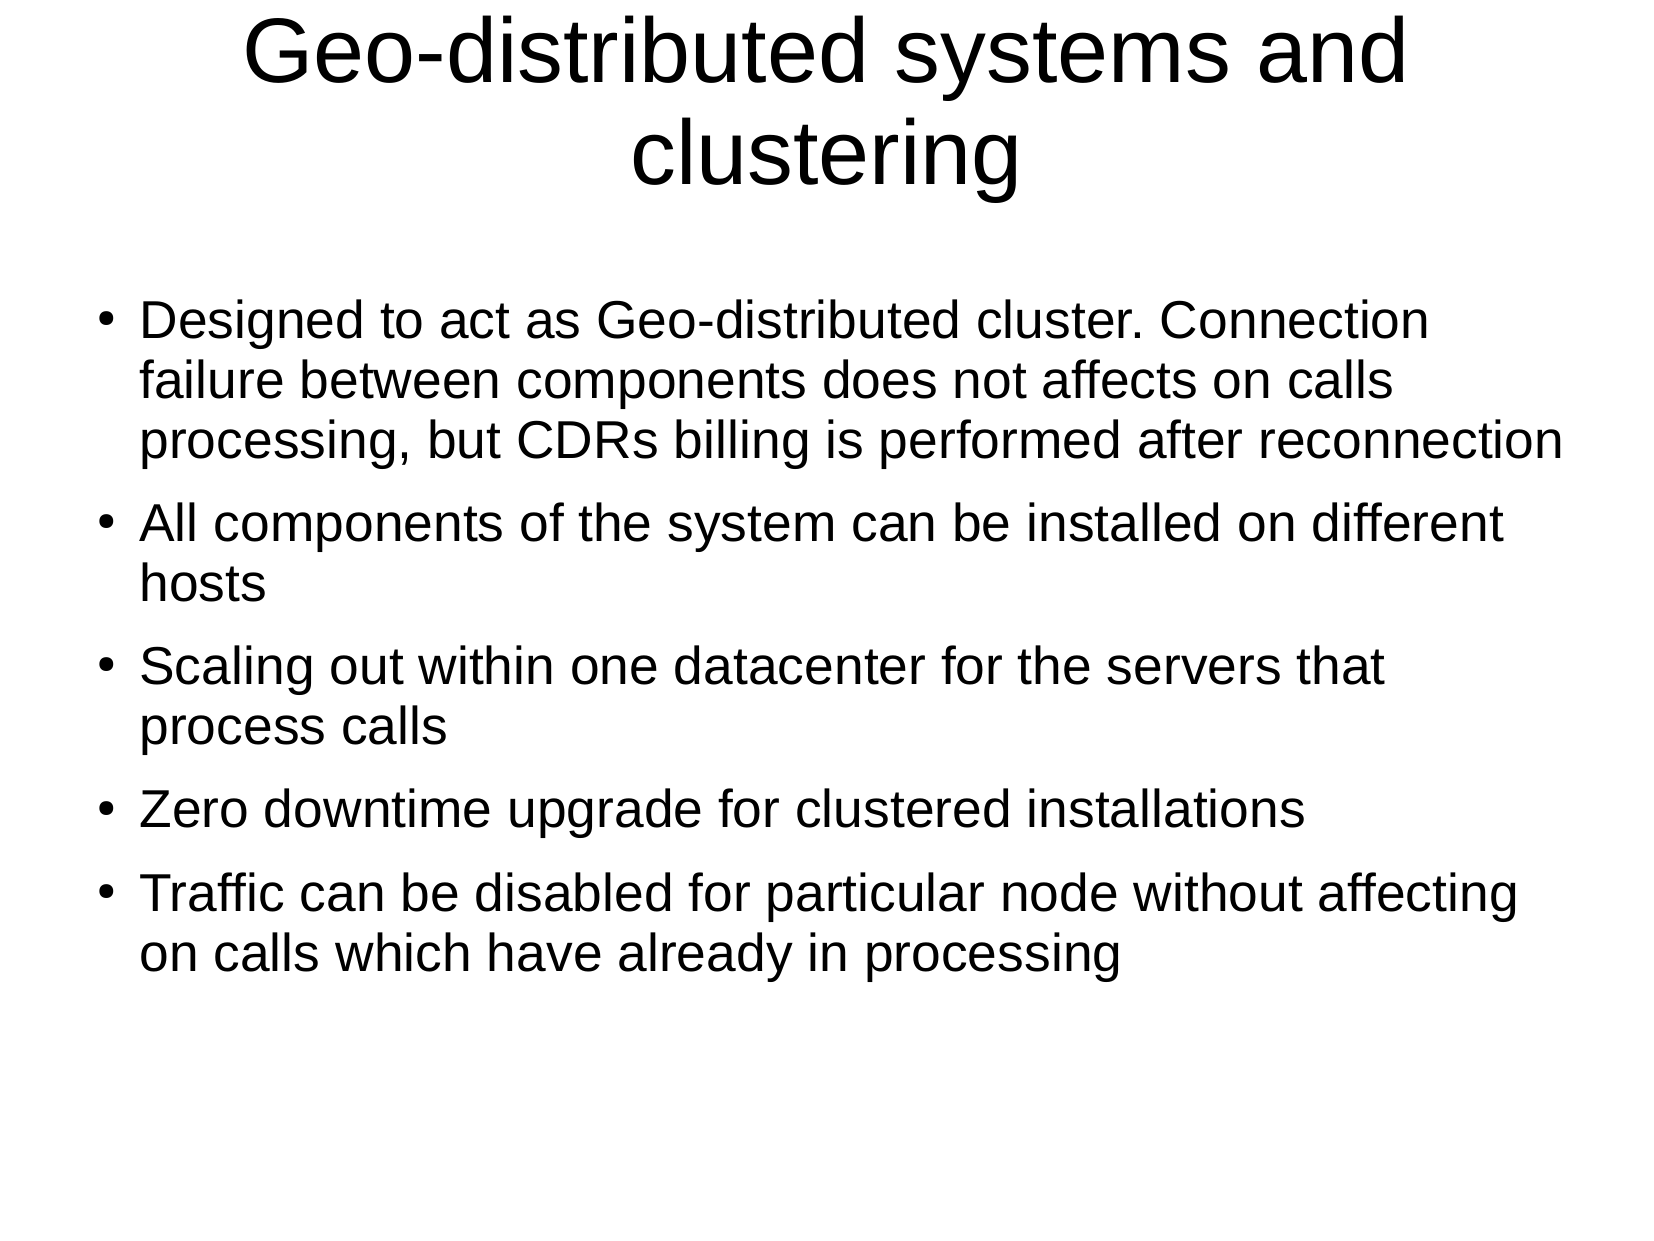

# Geo-distributed systems and clustering
Designed to act as Geo-distributed cluster. Connection failure between components does not affects on calls processing, but CDRs billing is performed after reconnection
All components of the system can be installed on different hosts
Scaling out within one datacenter for the servers that process calls
Zero downtime upgrade for clustered installations
Traffic can be disabled for particular node without affecting on calls which have already in processing